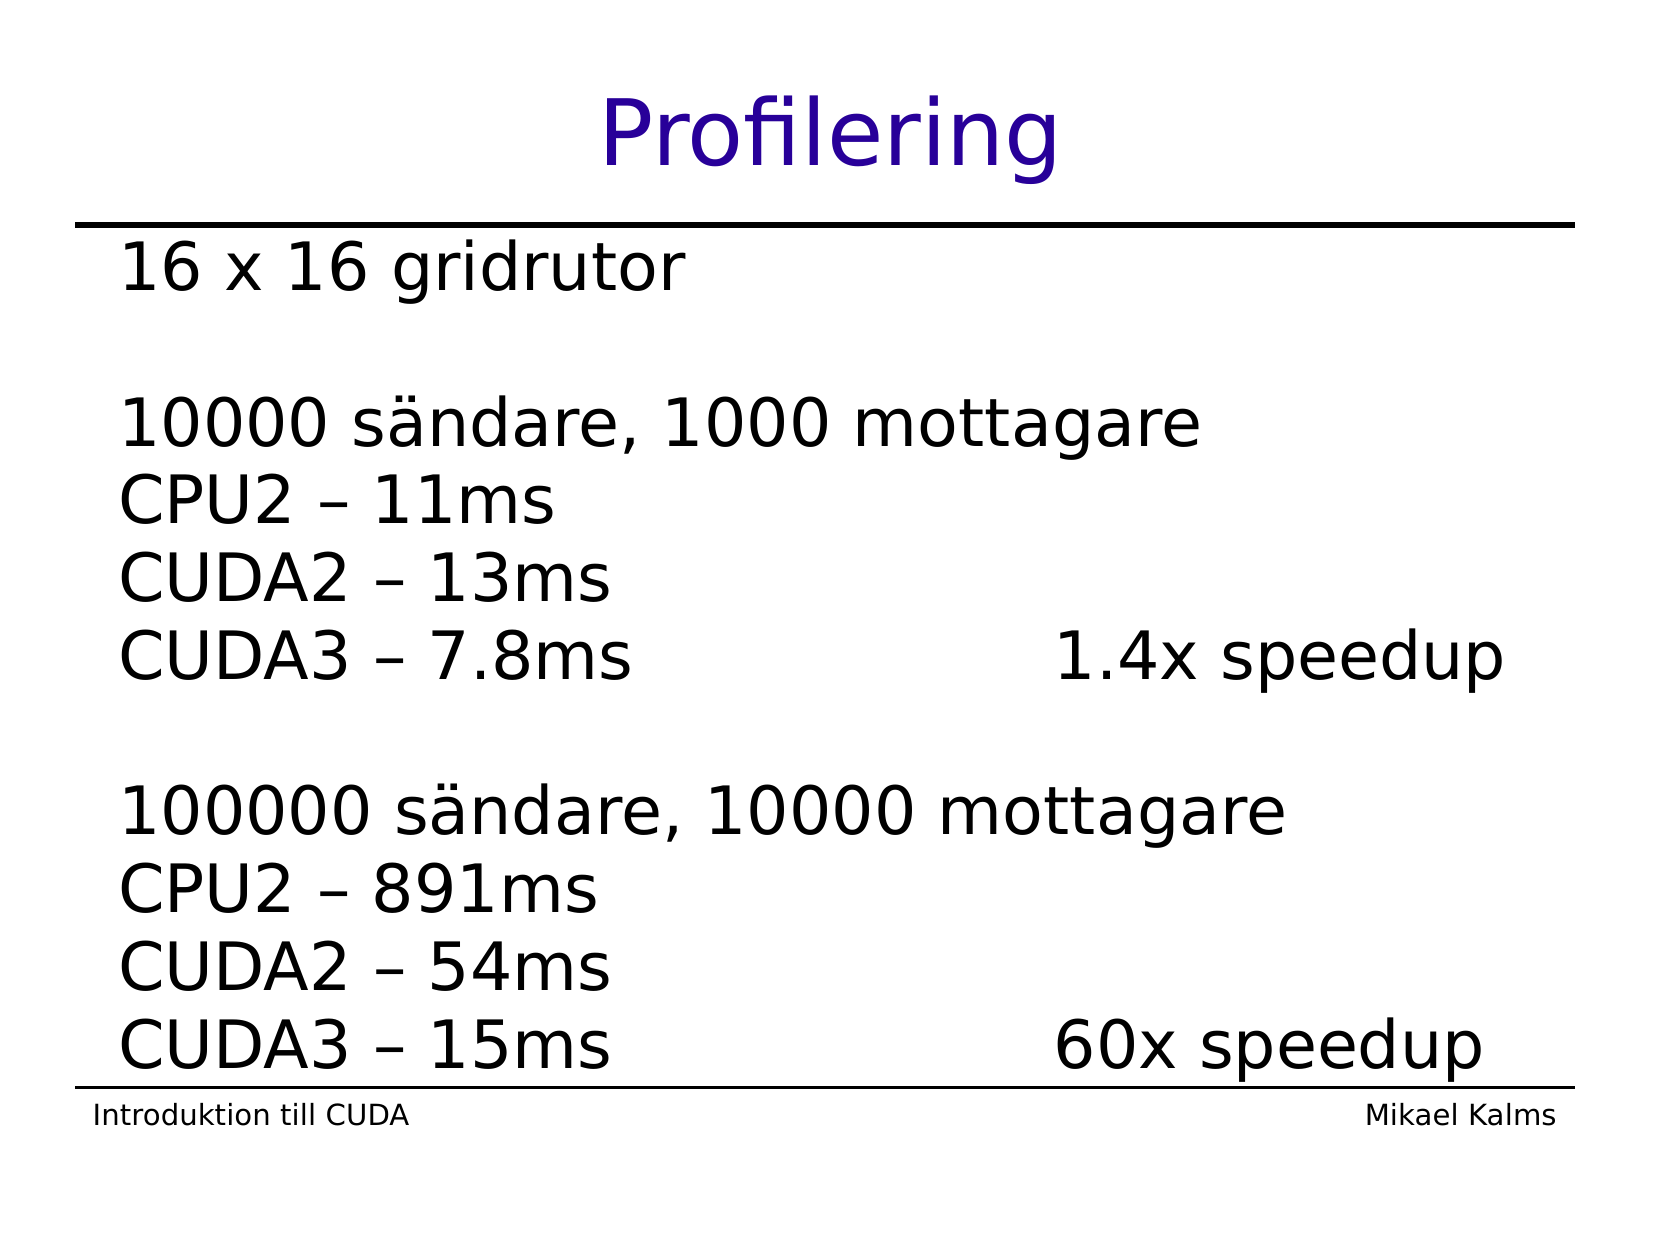

# Profilering
16 x 16 gridrutor
10000 sändare, 1000 mottagare
CPU2 – 11ms
CUDA2 – 13ms
CUDA3 – 7.8ms						1.4x speedup
100000 sändare, 10000 mottagare
CPU2 – 891ms
CUDA2 – 54ms
CUDA3 – 15ms						60x speedup
Introduktion till CUDA
Mikael Kalms